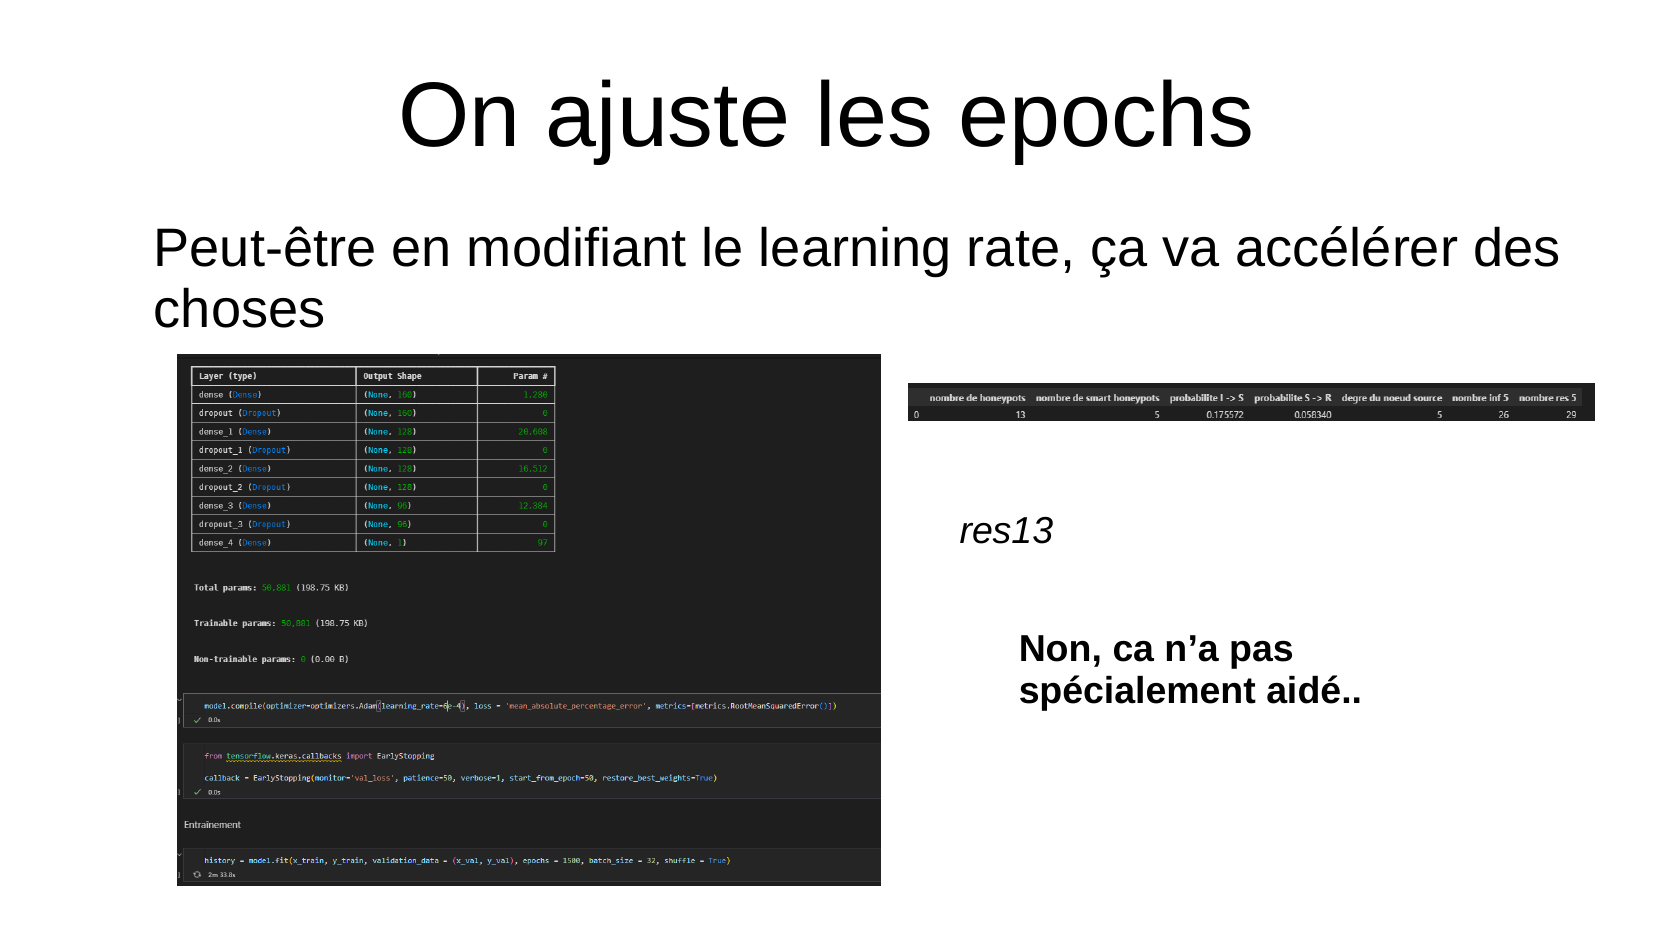

# On ajuste les epochs
Peut-être en modifiant le learning rate, ça va accélérer des choses
res13
Non, ca n’a pas spécialement aidé..